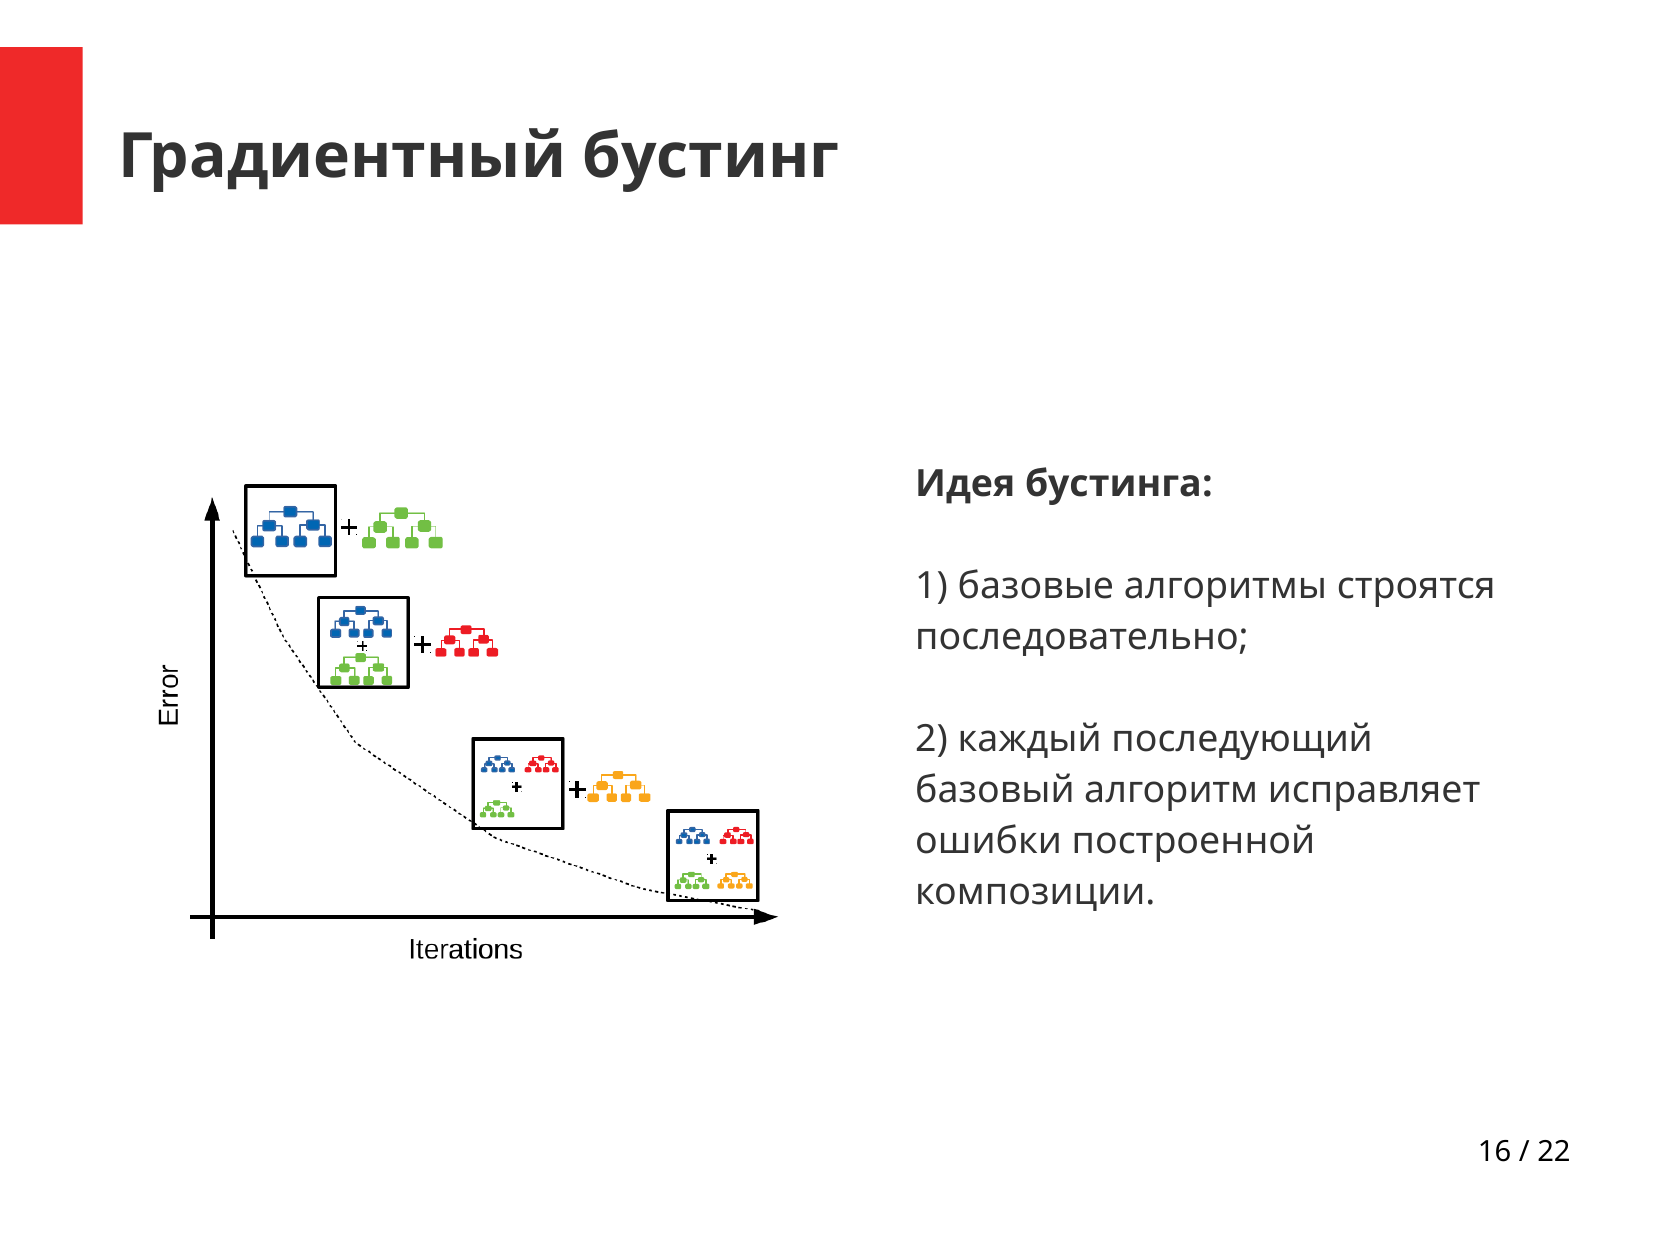

# Градиентный бустинг
Идея бустинга:
1) базовые алгоритмы строятся последовательно;
2) каждый последующий базовый алгоритм исправляет ошибки построенной композиции.
16